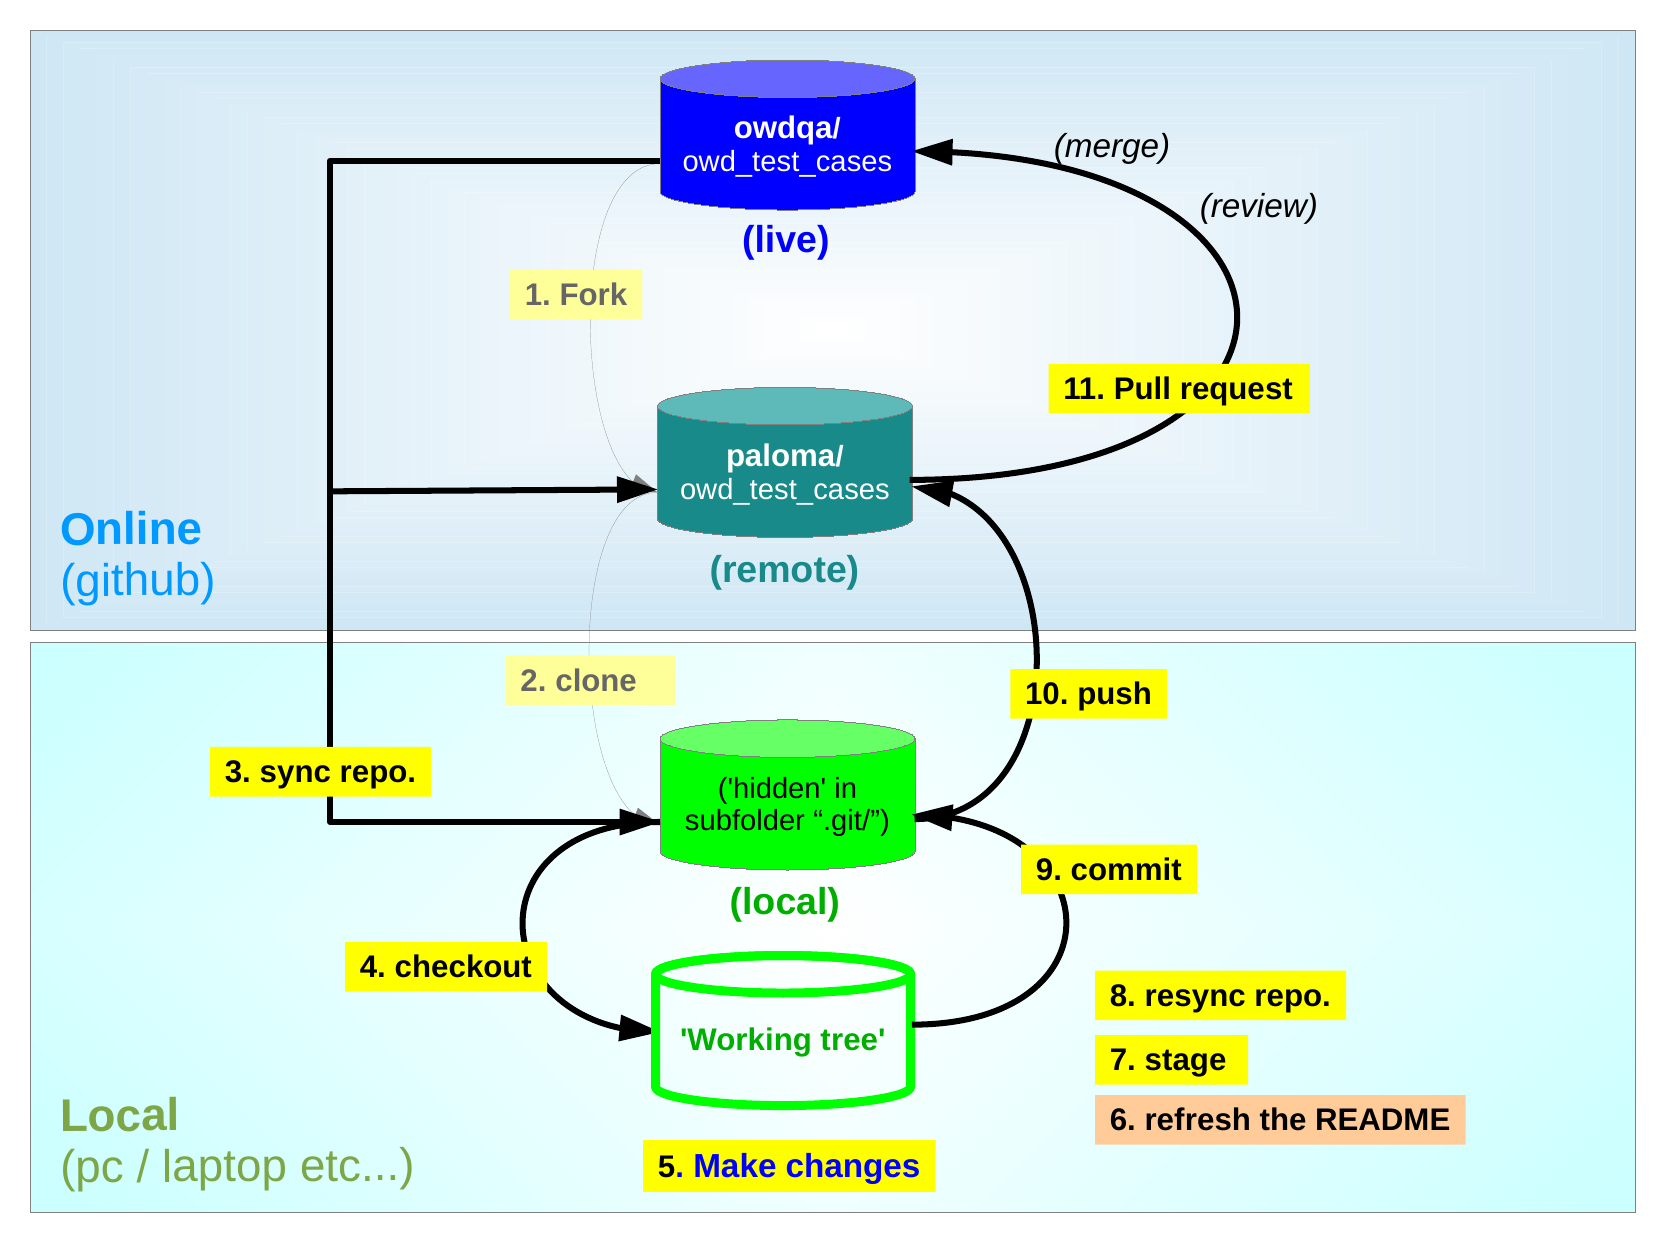

owdqa/
owd_test_cases
(live)
(merge)
(review)
1. Fork
11. Pull request
paloma/
owd_test_cases
(remote)
Online
(github)
2. clone
10. push
('hidden' in
subfolder “.git/”)
(local)
3. sync repo.
9. commit
4. checkout
'Working tree'
8. resync repo.
7. stage
Local
(pc / laptop etc...)
6. refresh the README
5. Make changes